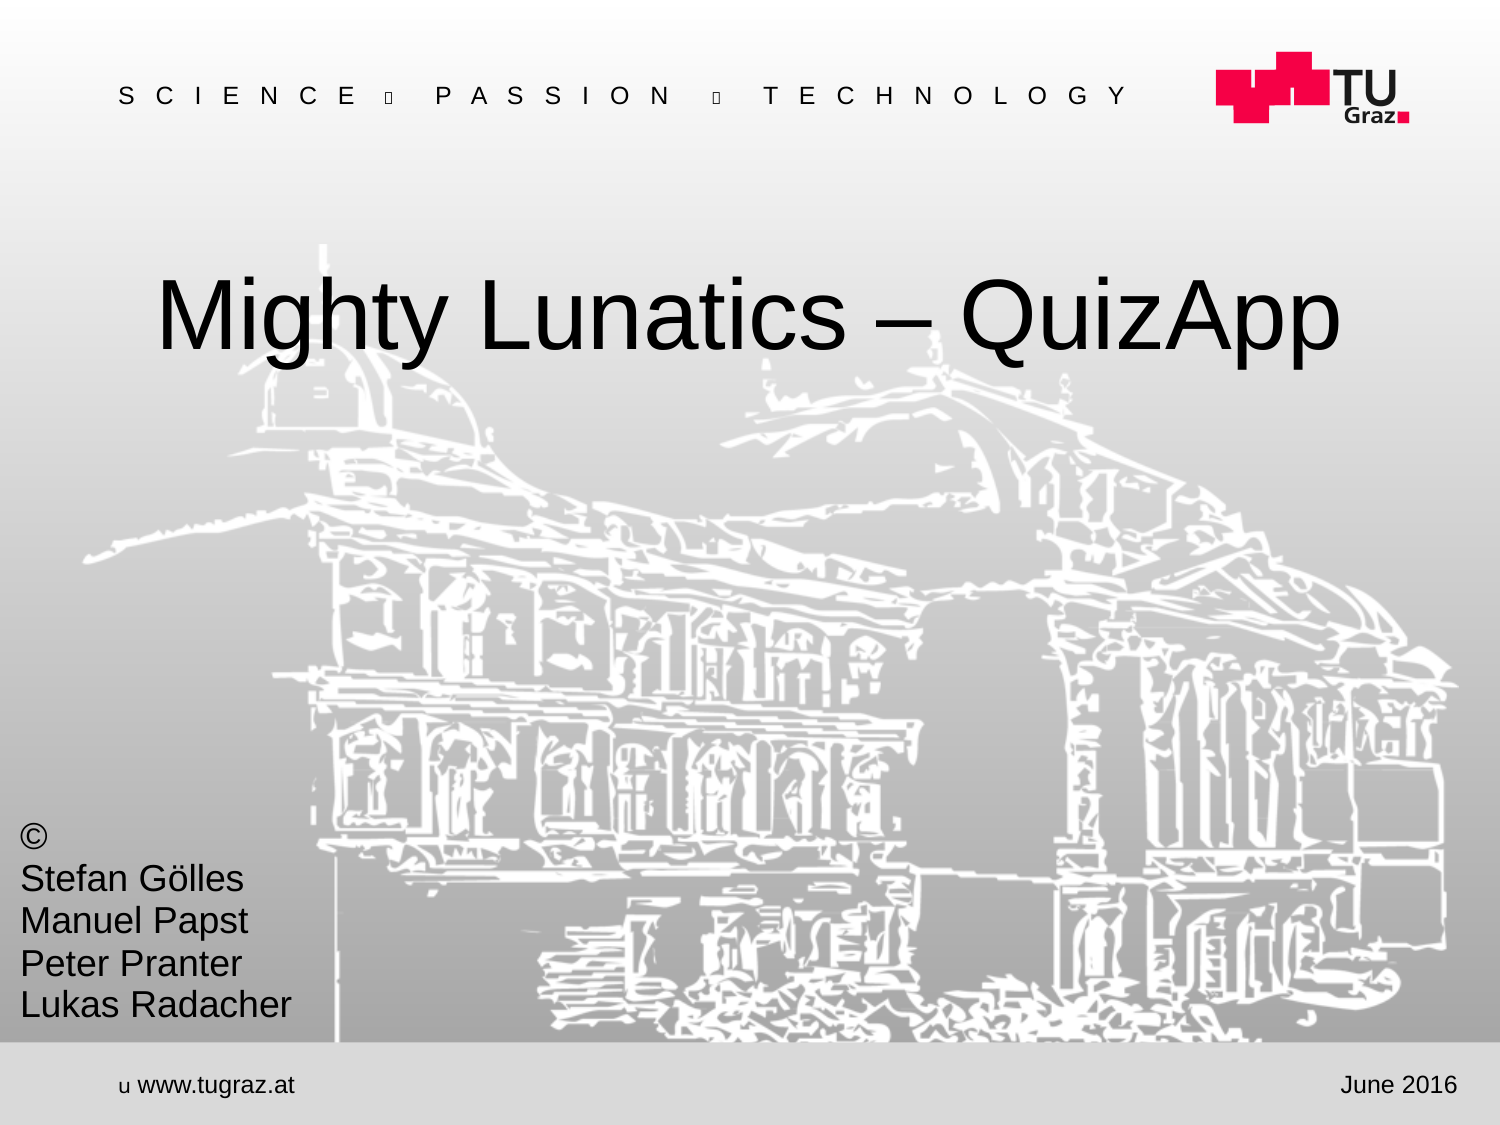

Mighty Lunatics – QuizApp
©
Stefan Gölles
Manuel Papst
Peter Pranter
Lukas Radacher